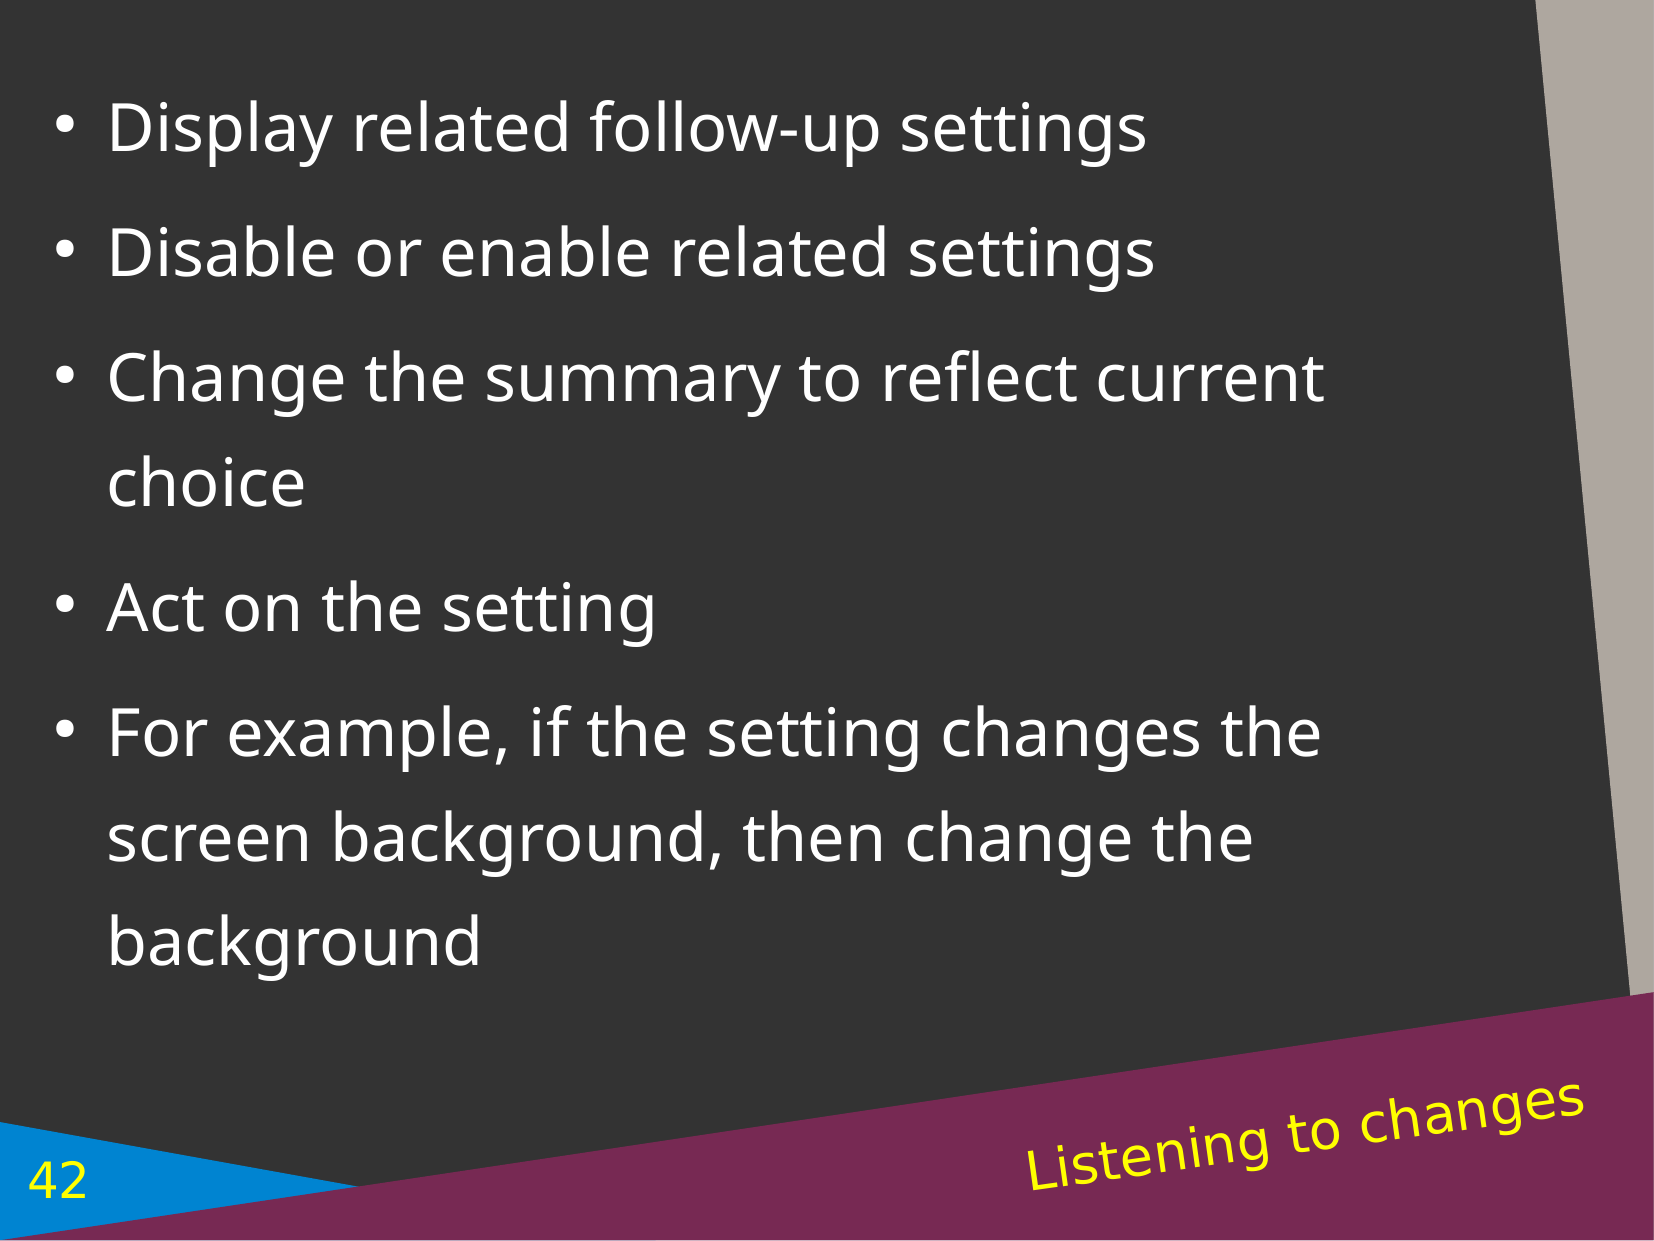

Display related follow-up settings
Disable or enable related settings
Change the summary to reflect current choice
Act on the setting
For example, if the setting changes the screen background, then change the background
# Listening to changes
42